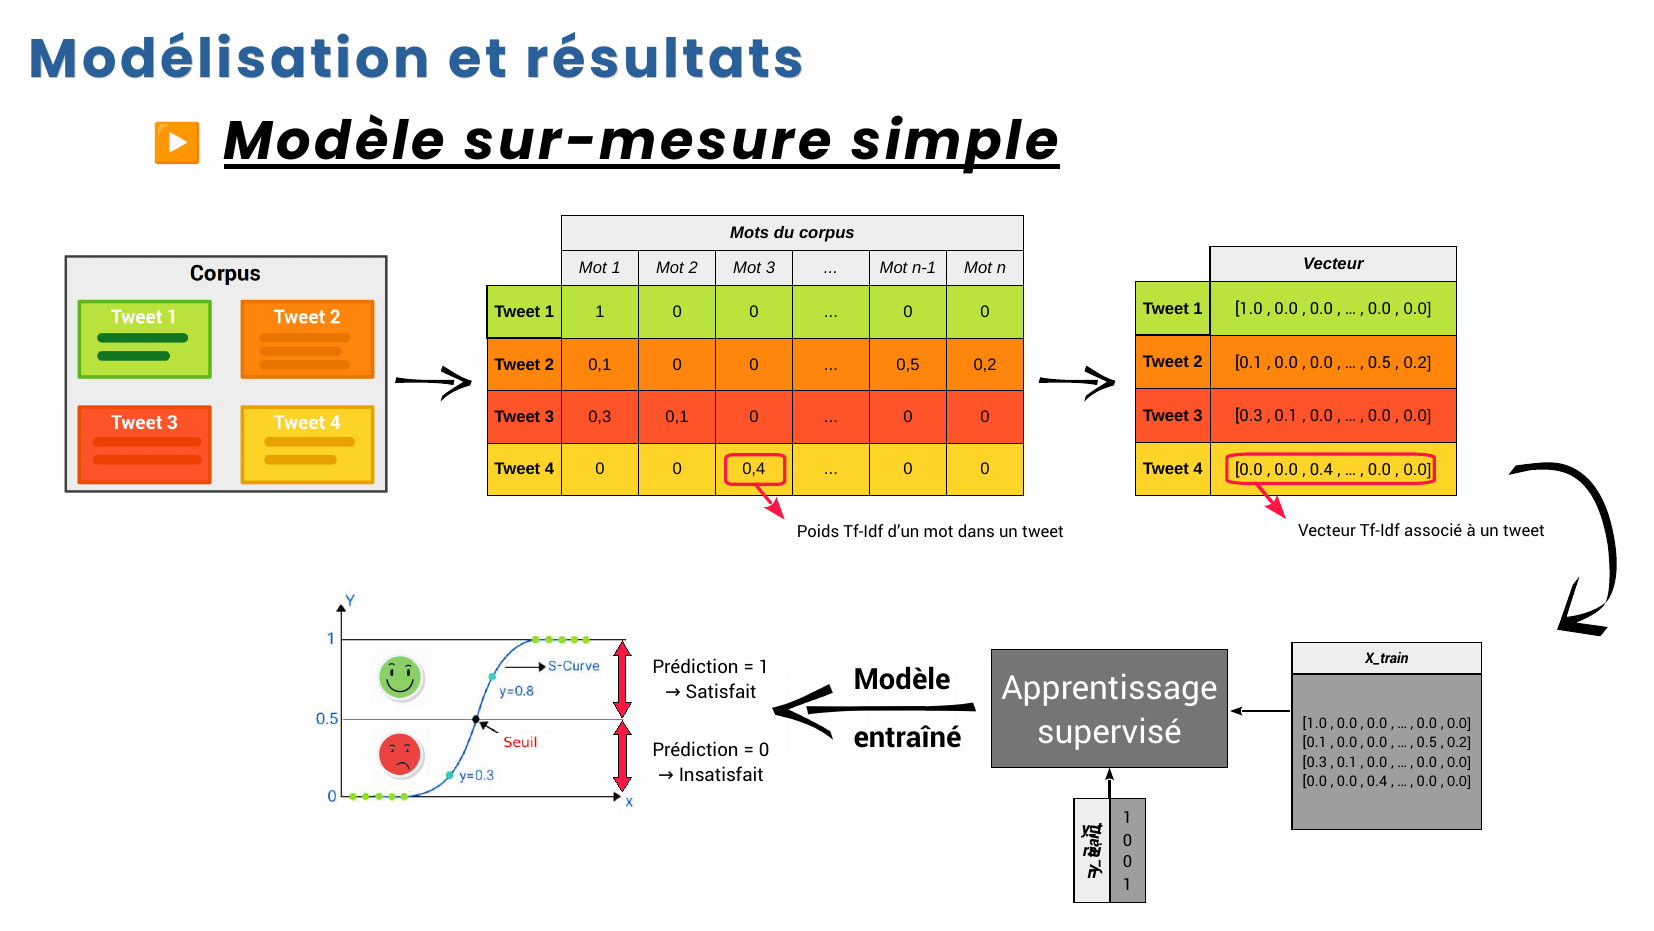

Modélisation et résultats
Modèle sur-mesure simple
| | Mots du corpus | | | | | |
| --- | --- | --- | --- | --- | --- | --- |
| | Mot 1 | Mot 2 | Mot 3 | ... | Mot n-1 | Mot n |
| Tweet 1 | 1 | 0 | 0 | ... | 0 | 0 |
| Tweet 2 | 0,1 | 0 | 0 | ... | 0,5 | 0,2 |
| Tweet 3 | 0,3 | 0,1 | 0 | ... | 0 | 0 |
| Tweet 4 | 0 | 0 | 0,4 | ... | 0 | 0 |
| | Vecteur |
| --- | --- |
| Tweet 1 | [1.0 , 0.0 , 0.0 , … , 0.0 , 0.0] |
| Tweet 2 | [0.1 , 0.0 , 0.0 , … , 0.5 , 0.2] |
| Tweet 3 | [0.3 , 0.1 , 0.0 , … , 0.0 , 0.0] |
| Tweet 4 | [0.0 , 0.0 , 0.4 , … , 0.0 , 0.0] |
Vecteur Tf-Idf associé à un tweet
Poids Tf-Idf d’un mot dans un tweet
Modèle
entraîné
| X\_train |
| --- |
| [1.0 , 0.0 , 0.0 , … , 0.0 , 0.0] [0.1 , 0.0 , 0.0 , … , 0.5 , 0.2] [0.3 , 0.1 , 0.0 , … , 0.0 , 0.0] [0.0 , 0.0 , 0.4 , … , 0.0 , 0.0] |
Apprentissage
supervisé
Prédiction = 1
→ Satisfait
Prédiction = 0
→ Insatisfait
| y\_train | 1 0 0 1 |
| --- | --- |
y_train